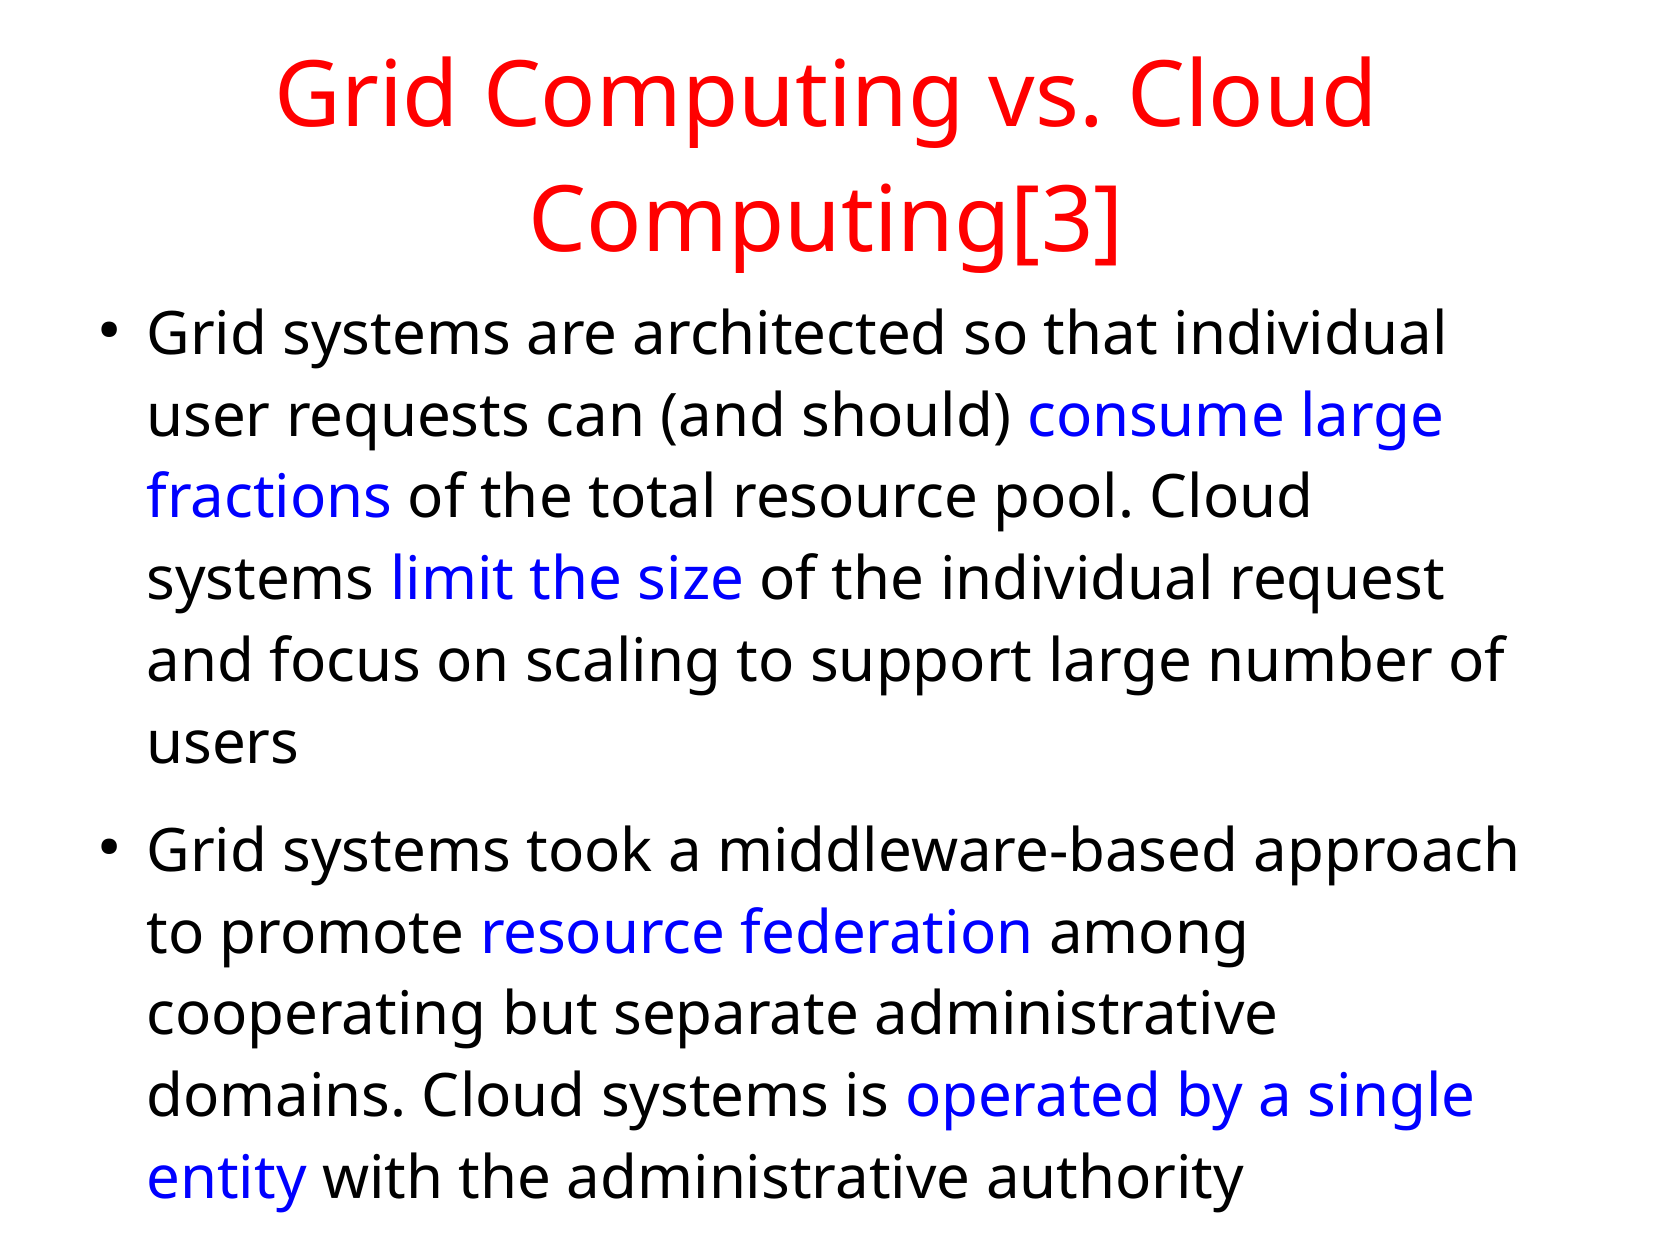

# Grid Computing vs. Cloud Computing[3]
Grid systems are architected so that individual user requests can (and should) consume large fractions of the total resource pool. Cloud systems limit the size of the individual request and focus on scaling to support large number of users
Grid systems took a middleware-based approach to promote resource federation among cooperating but separate administrative domains. Cloud systems is operated by a single entity with the administrative authority